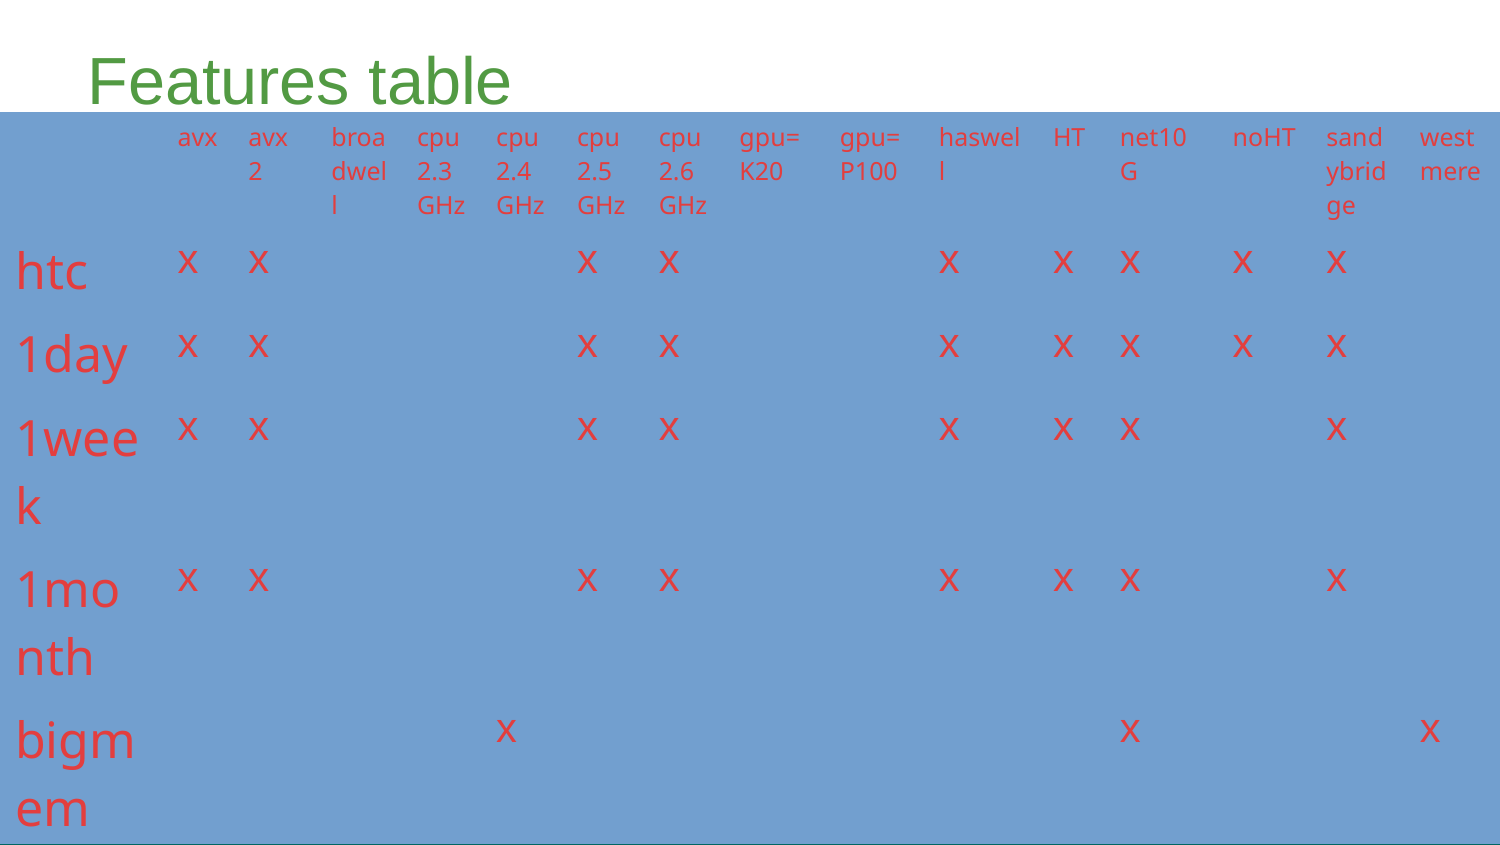

# Features table
| | avx | avx2 | broadwell | cpu2.3GHz | cpu2.4GHz | cpu2.5GHz | cpu2.6GHz | gpu=K20 | gpu=P100 | haswell | HT | net10G | noHT | sandybridge | westmere |
| --- | --- | --- | --- | --- | --- | --- | --- | --- | --- | --- | --- | --- | --- | --- | --- |
| htc | x | x | | | | x | x | | | x | x | x | x | x | |
| 1day | x | x | | | | x | x | | | x | x | x | x | x | |
| 1week | x | x | | | | x | x | | | x | x | x | | x | |
| 1month | x | x | | | | x | x | | | x | x | x | | x | |
| bigmem | | | | | x | | | | | | | x | | | x |
| gpu | x | x | x | x | x | | | x | x | | x | x | x | | |